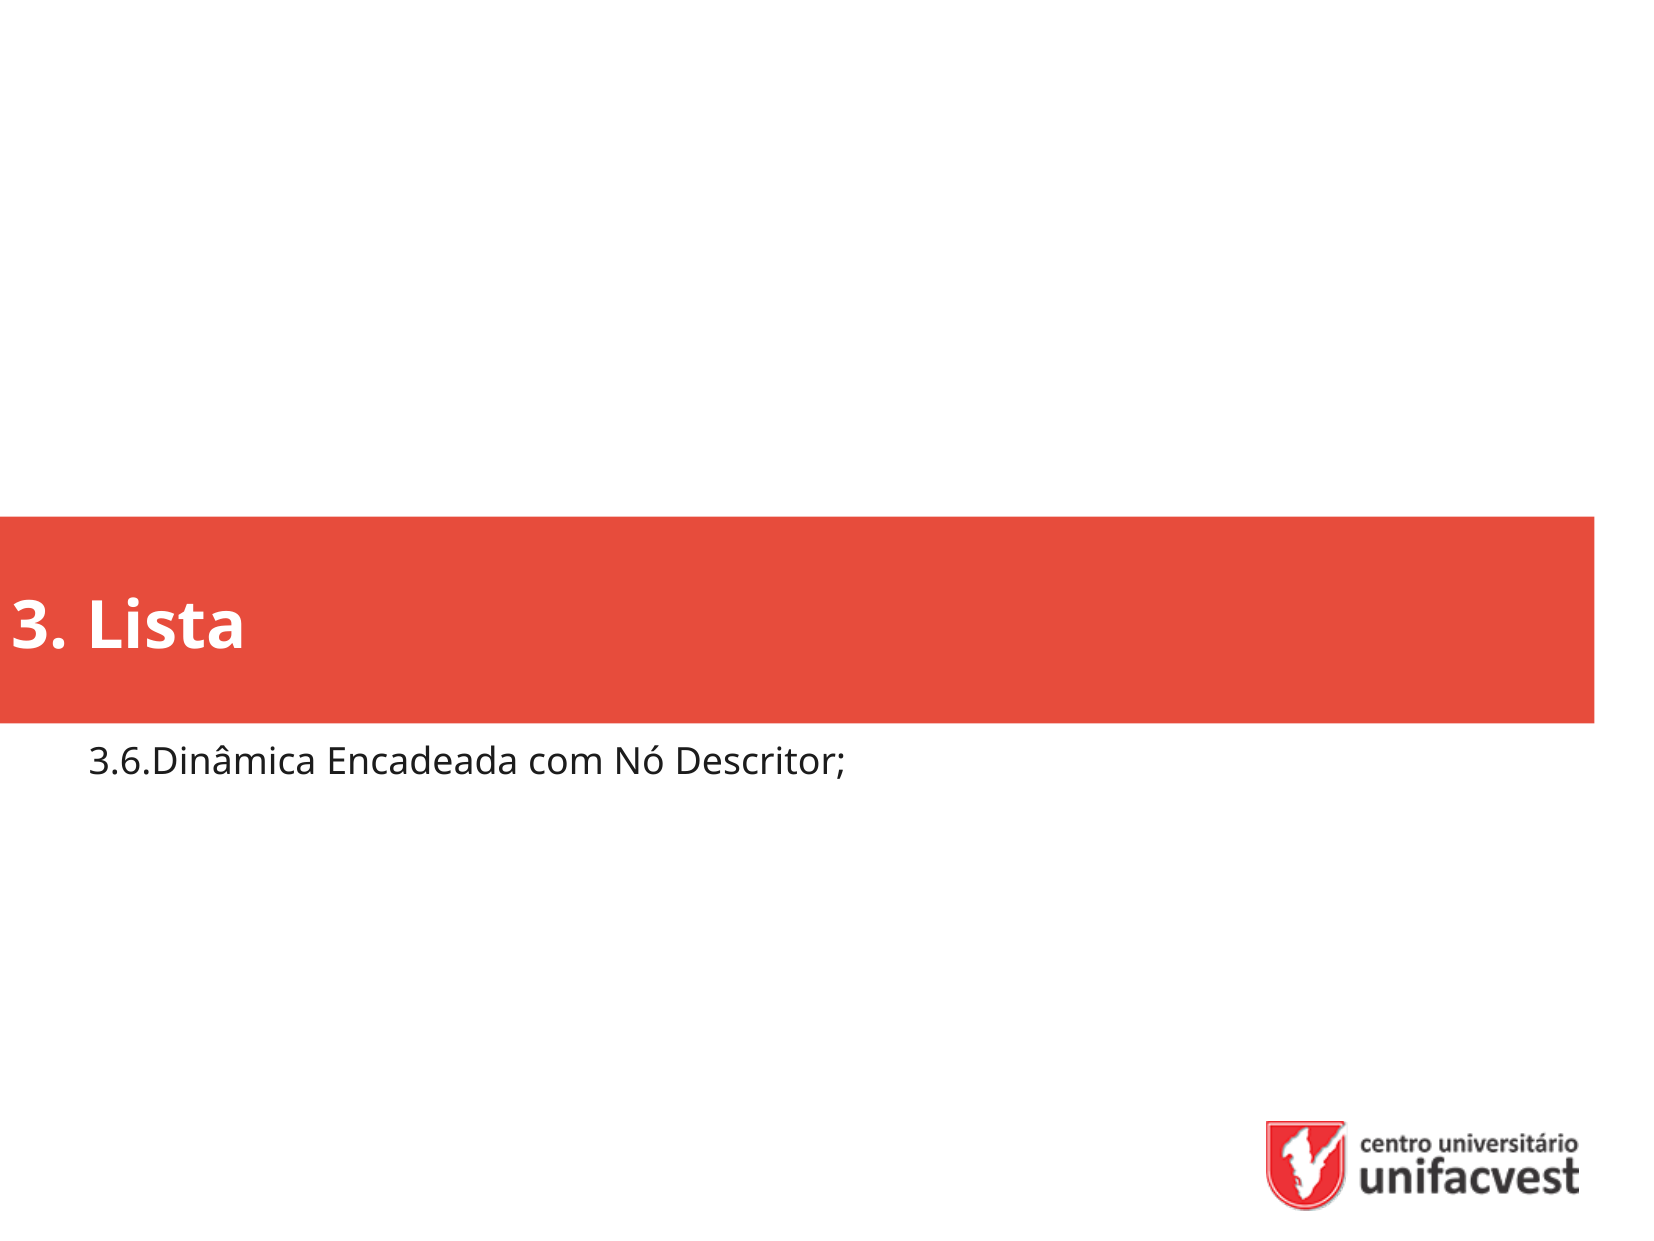

3. Lista
# 3.6.Dinâmica Encadeada com Nó Descritor;